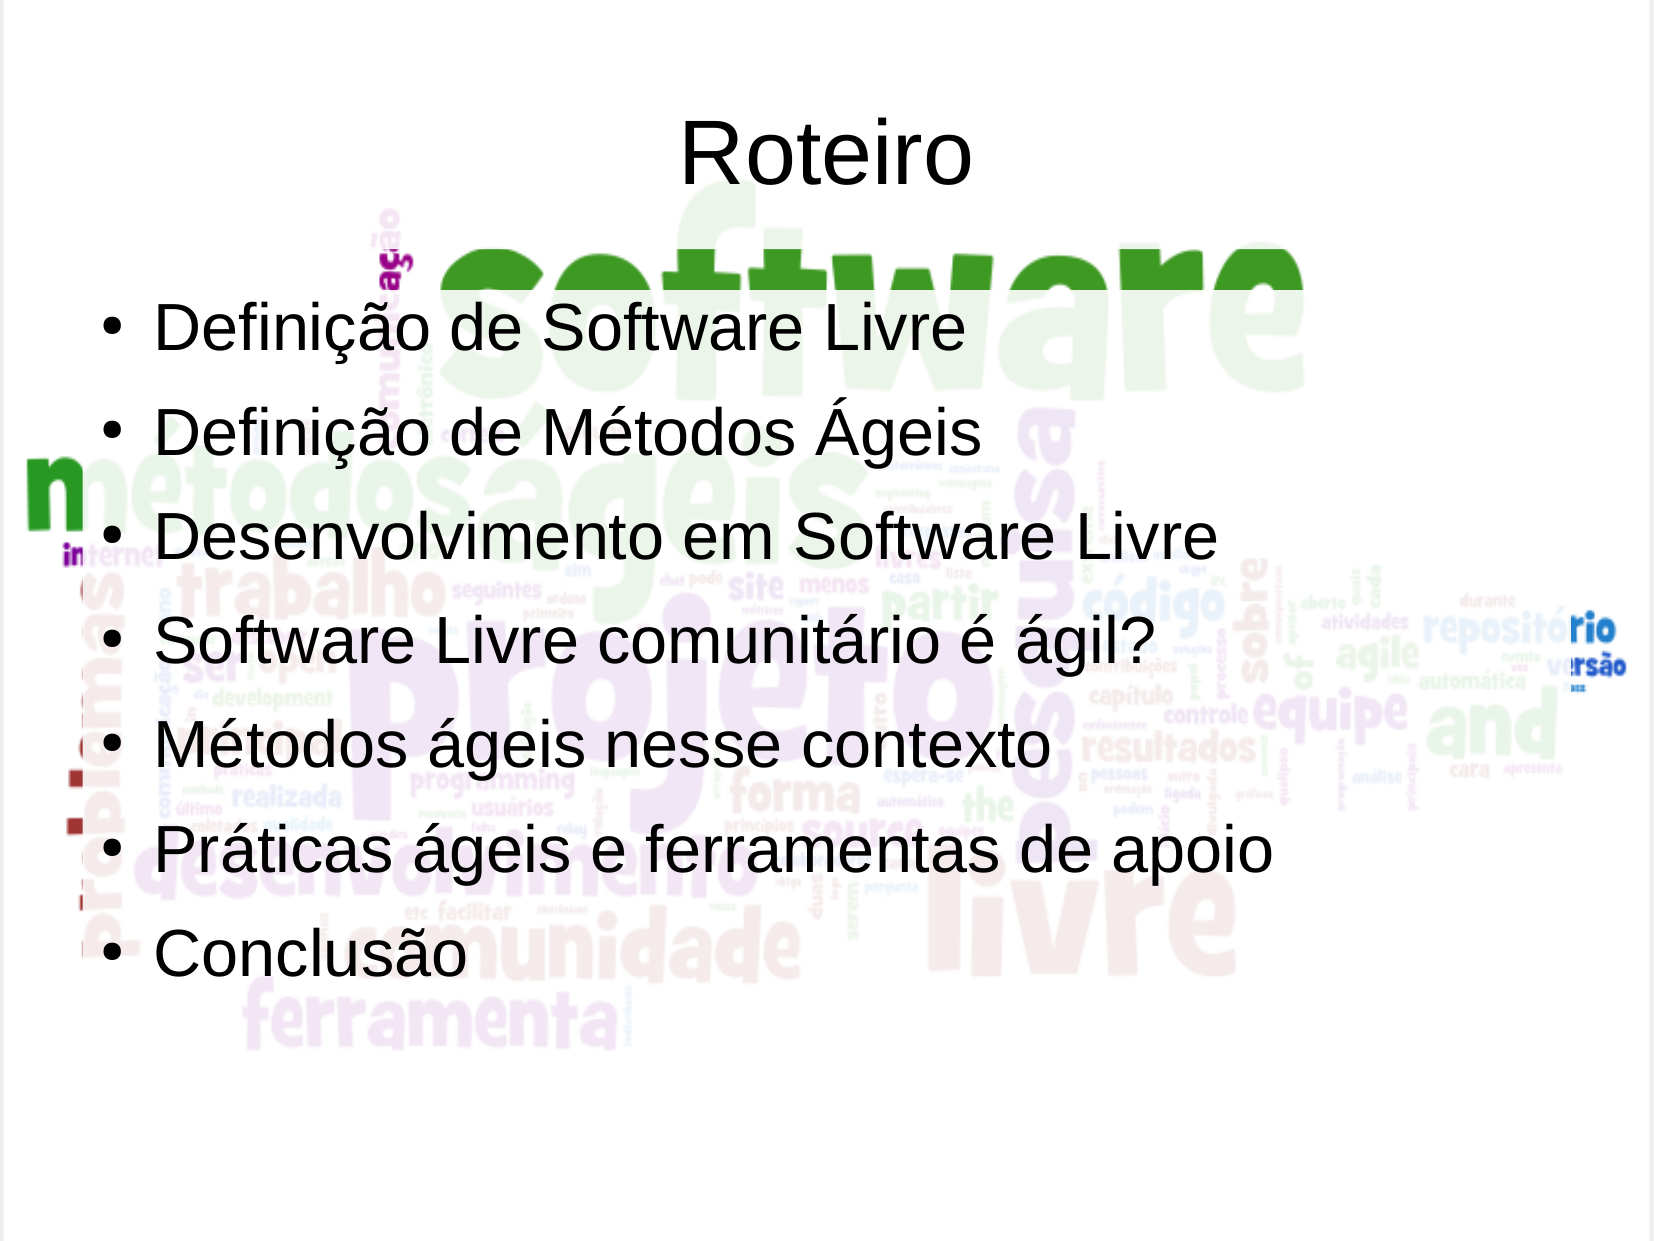

# Roteiro
Definição de Software Livre
Definição de Métodos Ágeis
Desenvolvimento em Software Livre
Software Livre comunitário é ágil?
Métodos ágeis nesse contexto
Práticas ágeis e ferramentas de apoio
Conclusão